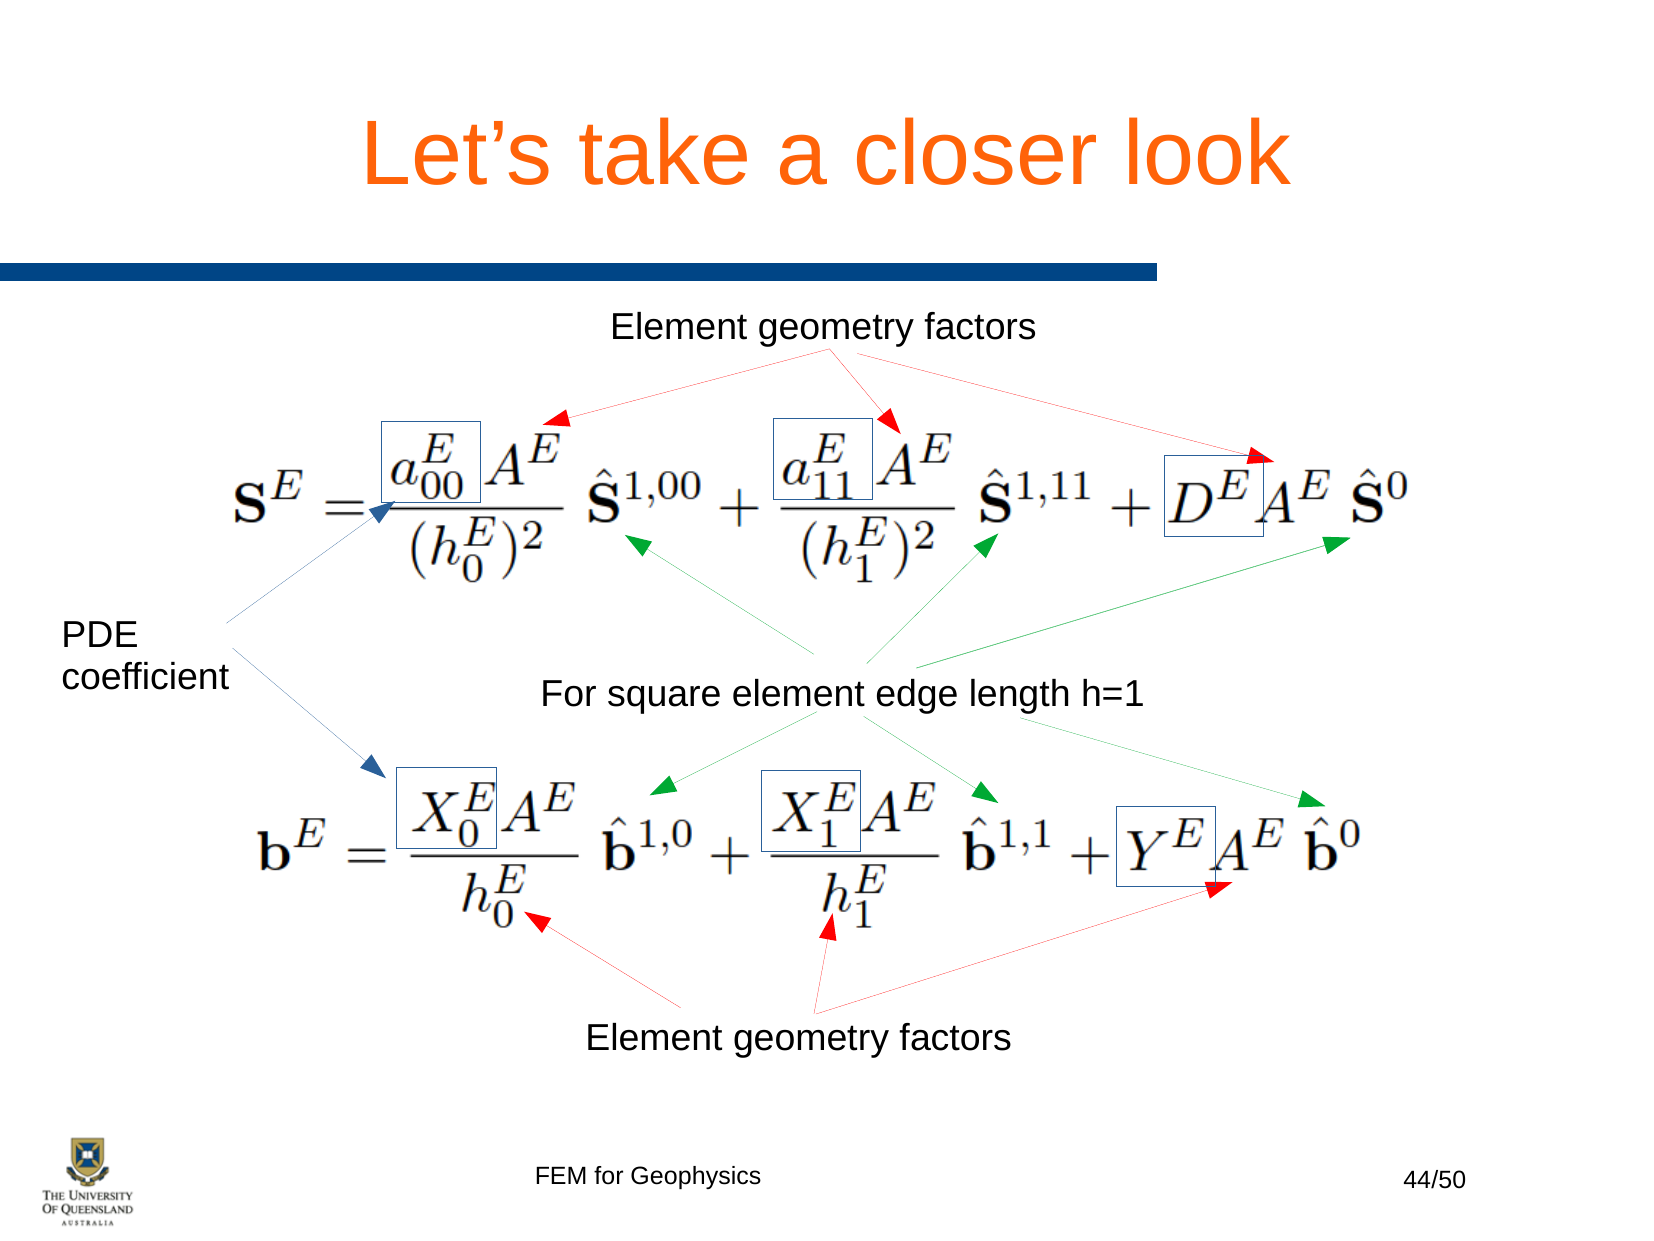

# Let’s take a closer look
Element geometry factors
PDE coefficient
For square element edge length h=1
Element geometry factors